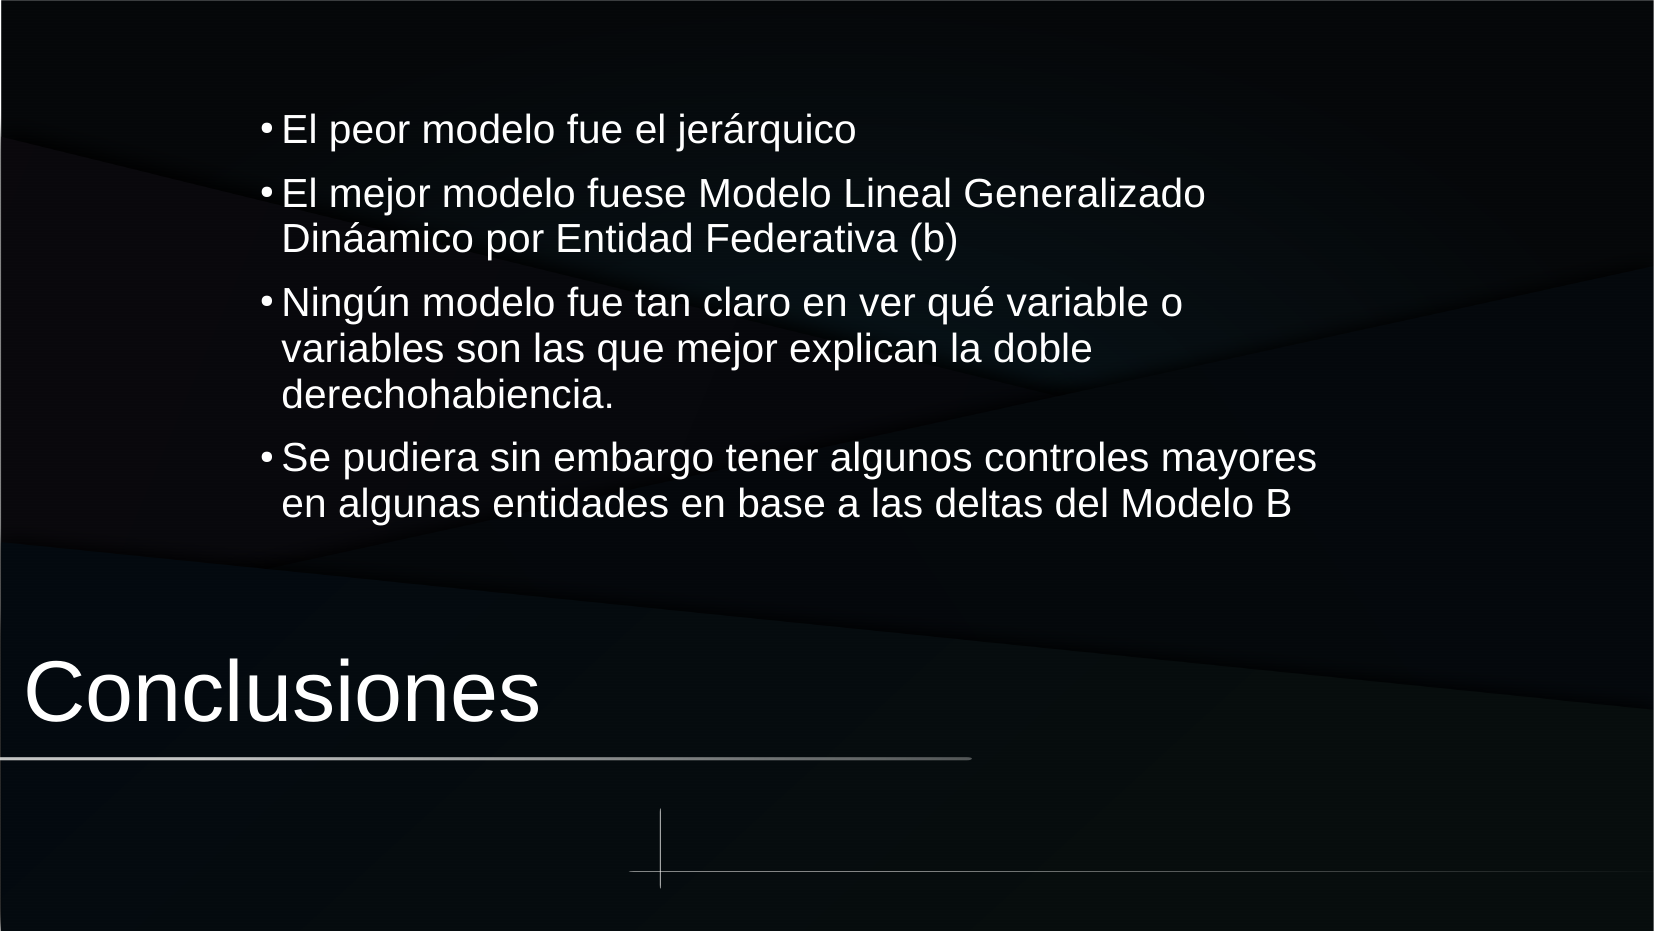

El peor modelo fue el jerárquico
El mejor modelo fuese Modelo Lineal Generalizado Dináamico por Entidad Federativa (b)
Ningún modelo fue tan claro en ver qué variable o variables son las que mejor explican la doble derechohabiencia.
Se pudiera sin embargo tener algunos controles mayores en algunas entidades en base a las deltas del Modelo B
# Conclusiones